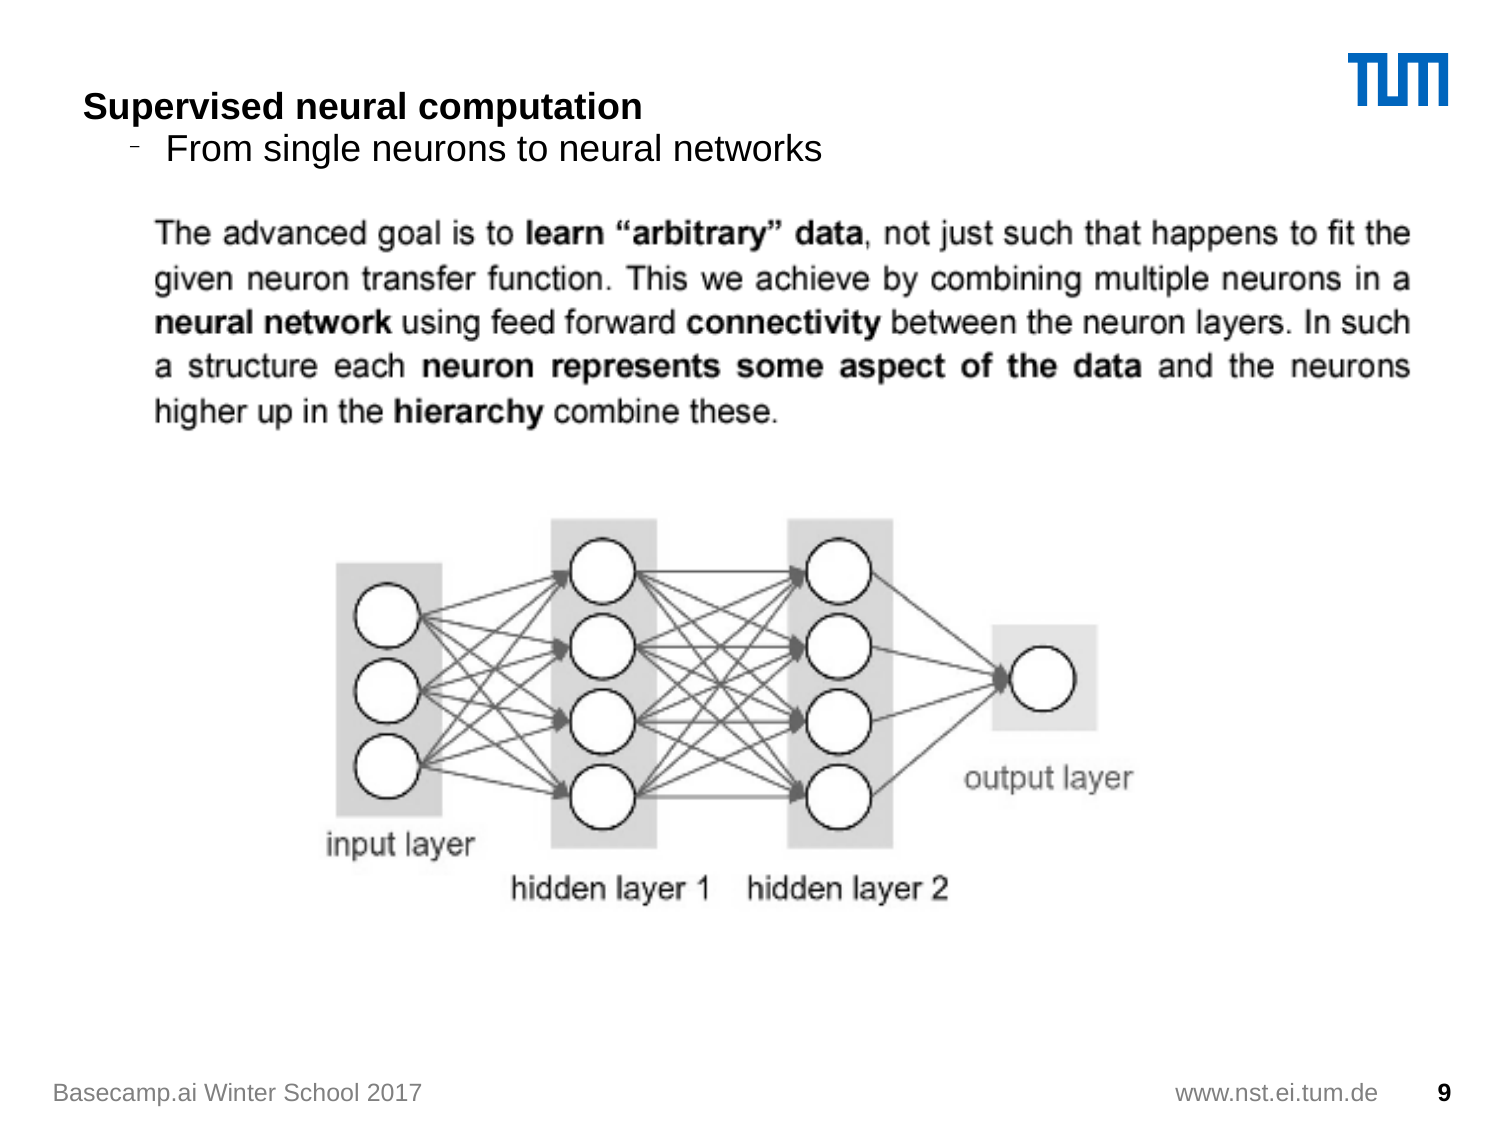

Supervised neural computation
From single neurons to neural networks
Basecamp.ai Winter School 2017
9